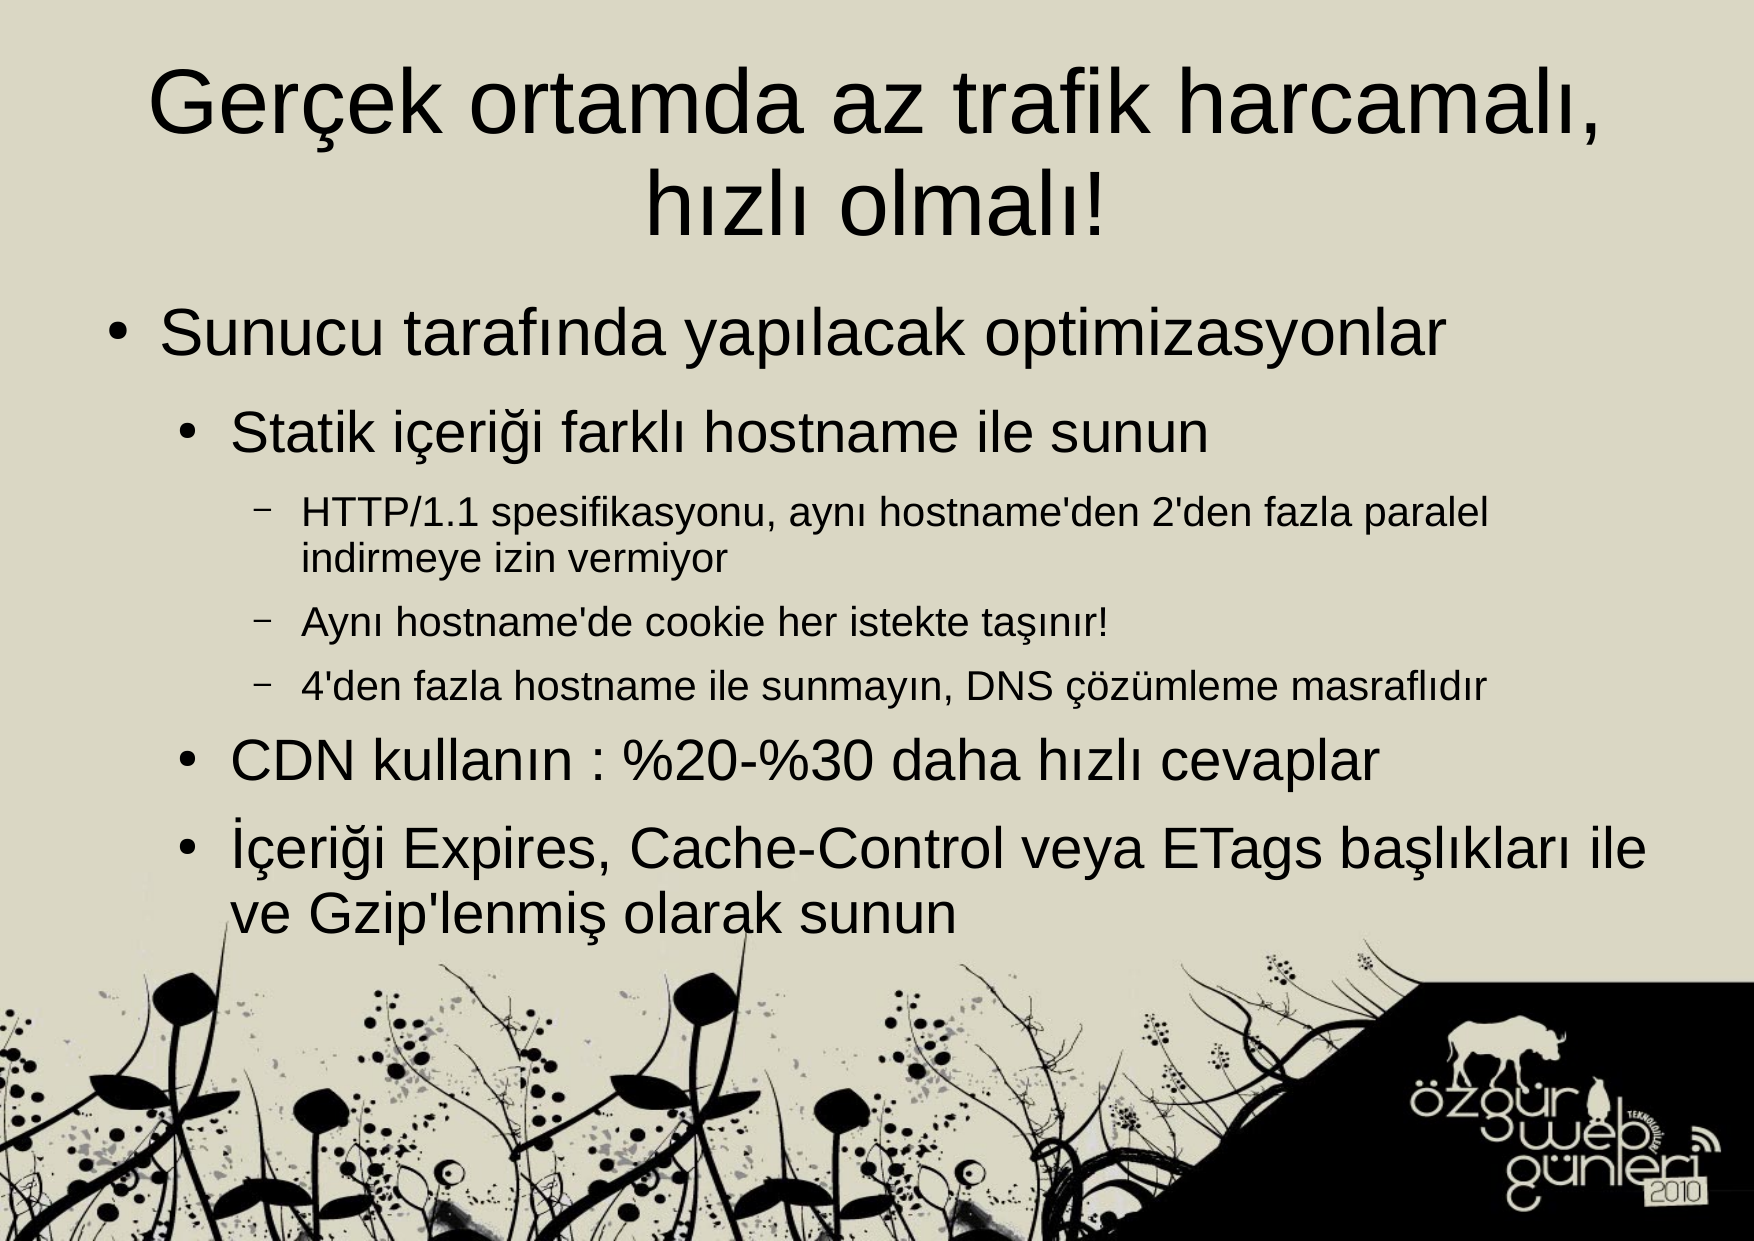

# Gerçek ortamda az trafik harcamalı, hızlı olmalı!
Sunucu tarafında yapılacak optimizasyonlar
Statik içeriği farklı hostname ile sunun
HTTP/1.1 spesifikasyonu, aynı hostname'den 2'den fazla paralel indirmeye izin vermiyor
Aynı hostname'de cookie her istekte taşınır!
4'den fazla hostname ile sunmayın, DNS çözümleme masraflıdır
CDN kullanın : %20-%30 daha hızlı cevaplar
İçeriği Expires, Cache-Control veya ETags başlıkları ile ve Gzip'lenmiş olarak sunun